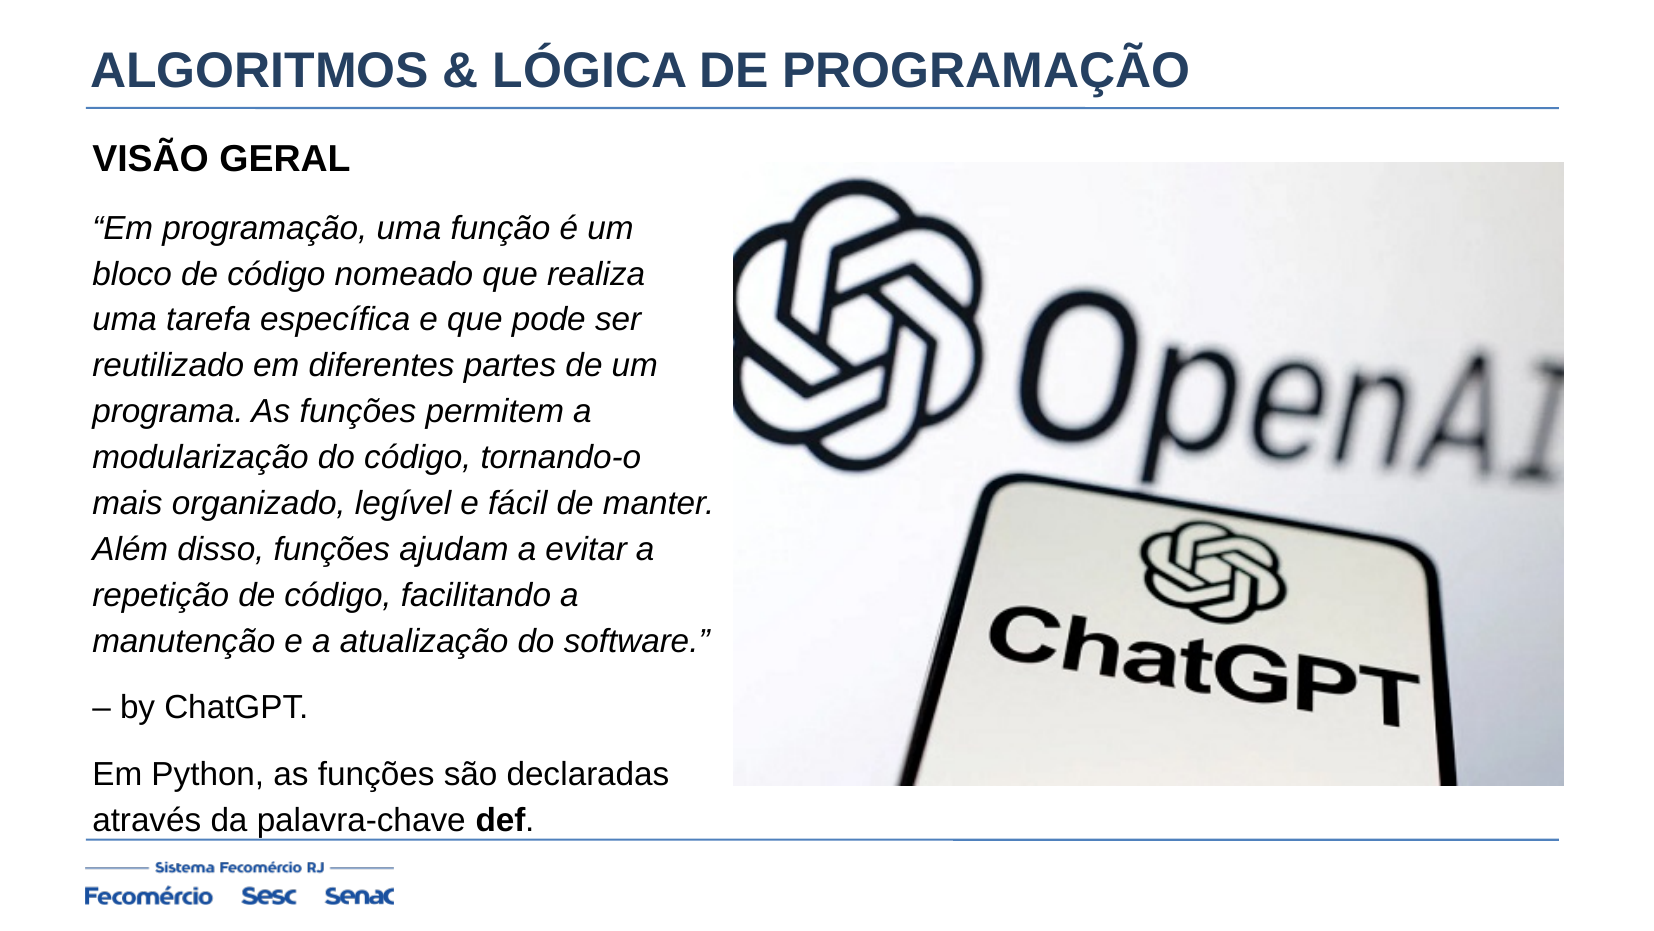

ALGORITMOS & LÓGICA DE PROGRAMAÇÃO
VISÃO GERAL
“Em programação, uma função é um bloco de código nomeado que realiza uma tarefa específica e que pode ser reutilizado em diferentes partes de um programa. As funções permitem a modularização do código, tornando-o mais organizado, legível e fácil de manter. Além disso, funções ajudam a evitar a repetição de código, facilitando a manutenção e a atualização do software.”
– by ChatGPT.
Em Python, as funções são declaradas através da palavra-chave def.